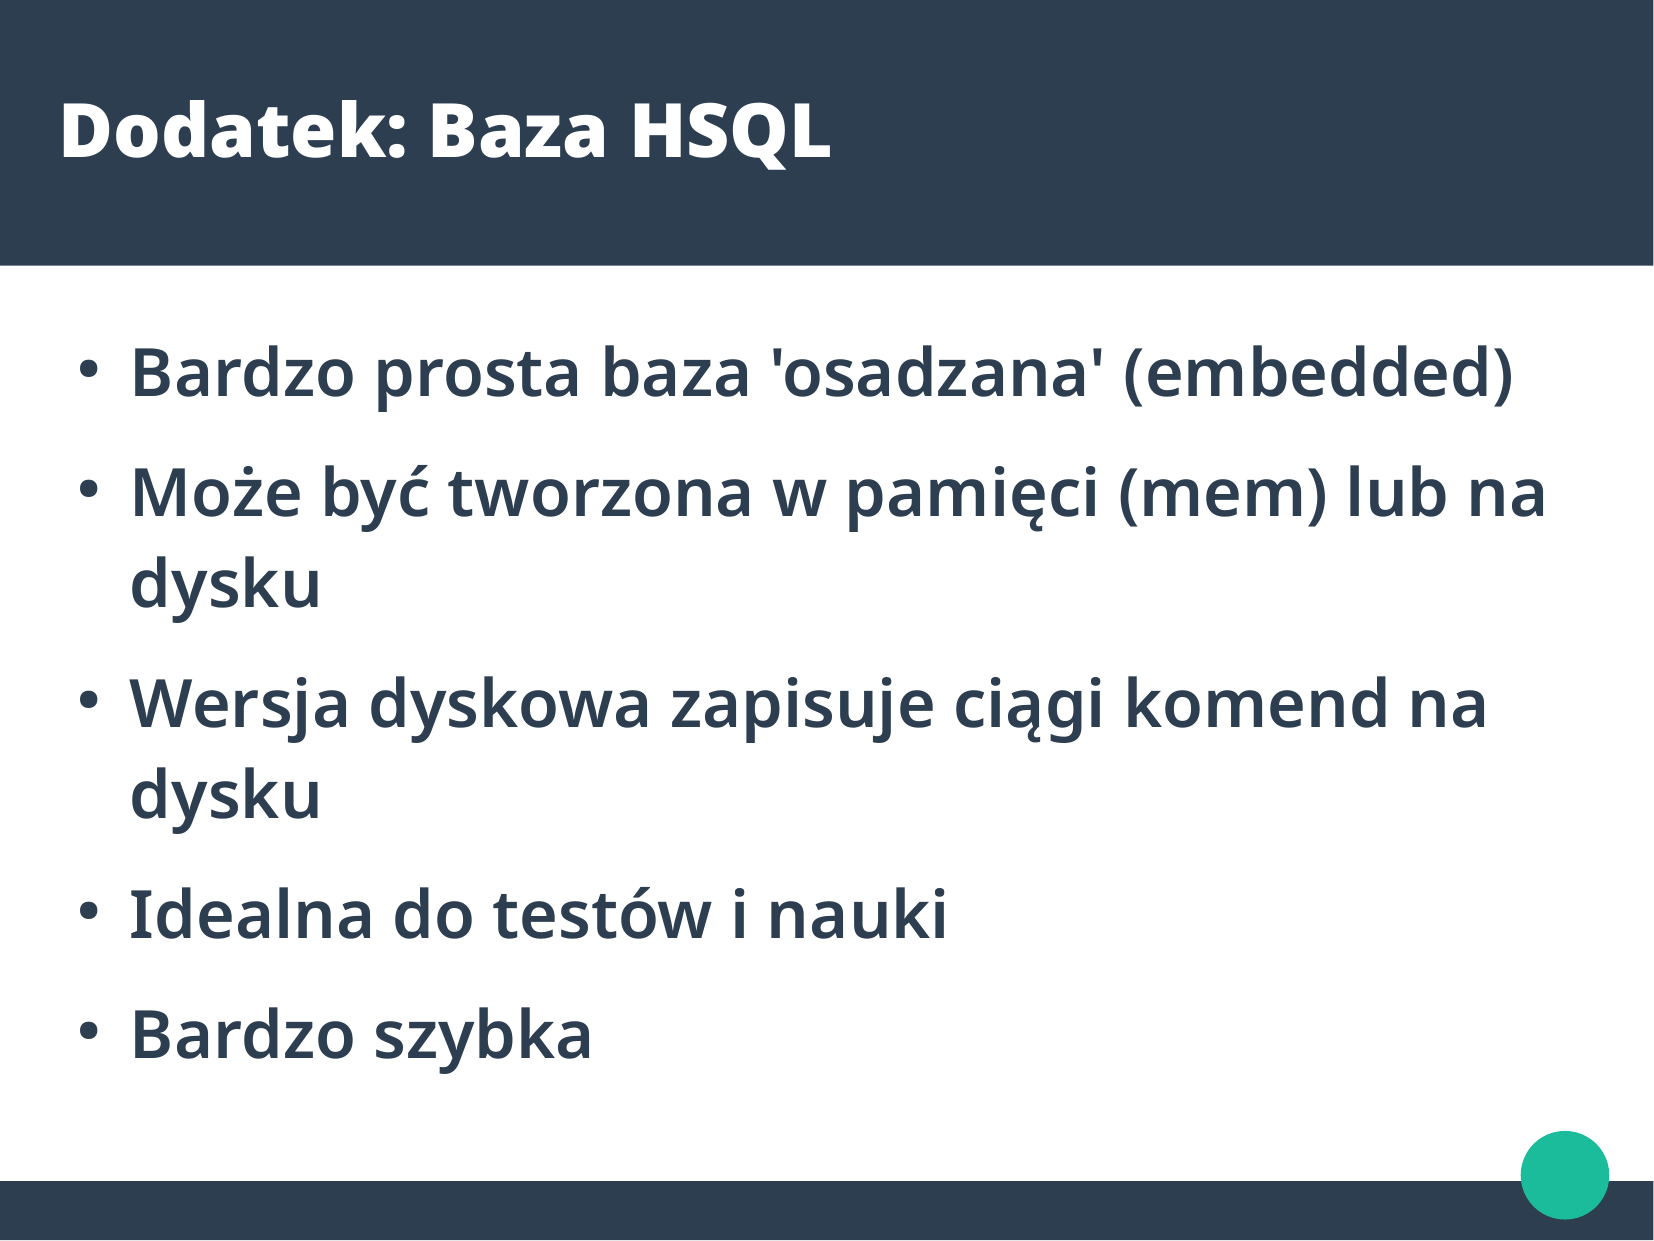

# Dodatek: Baza HSQL
Bardzo prosta baza 'osadzana' (embedded)
Może być tworzona w pamięci (mem) lub na dysku
Wersja dyskowa zapisuje ciągi komend na dysku
Idealna do testów i nauki
Bardzo szybka